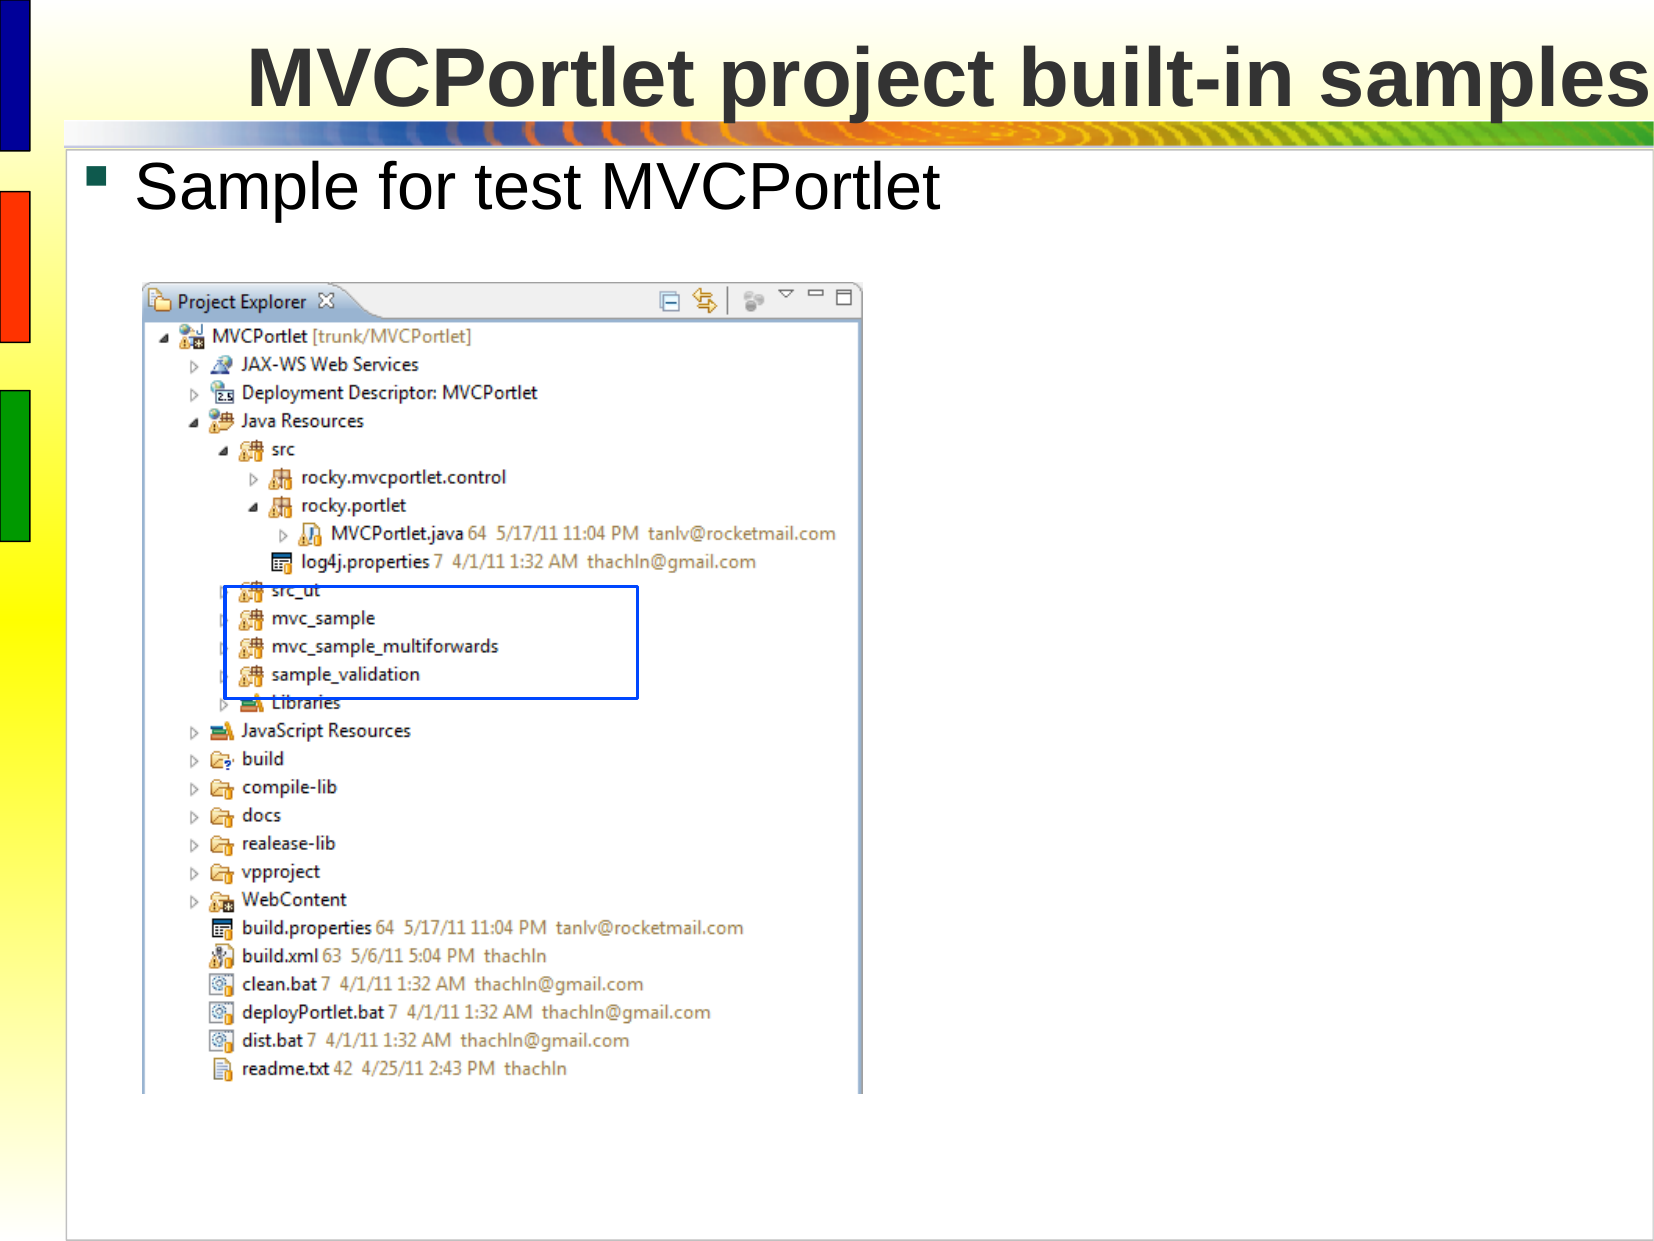

# MVCPortlet project built-in samples
Sample for test MVCPortlet